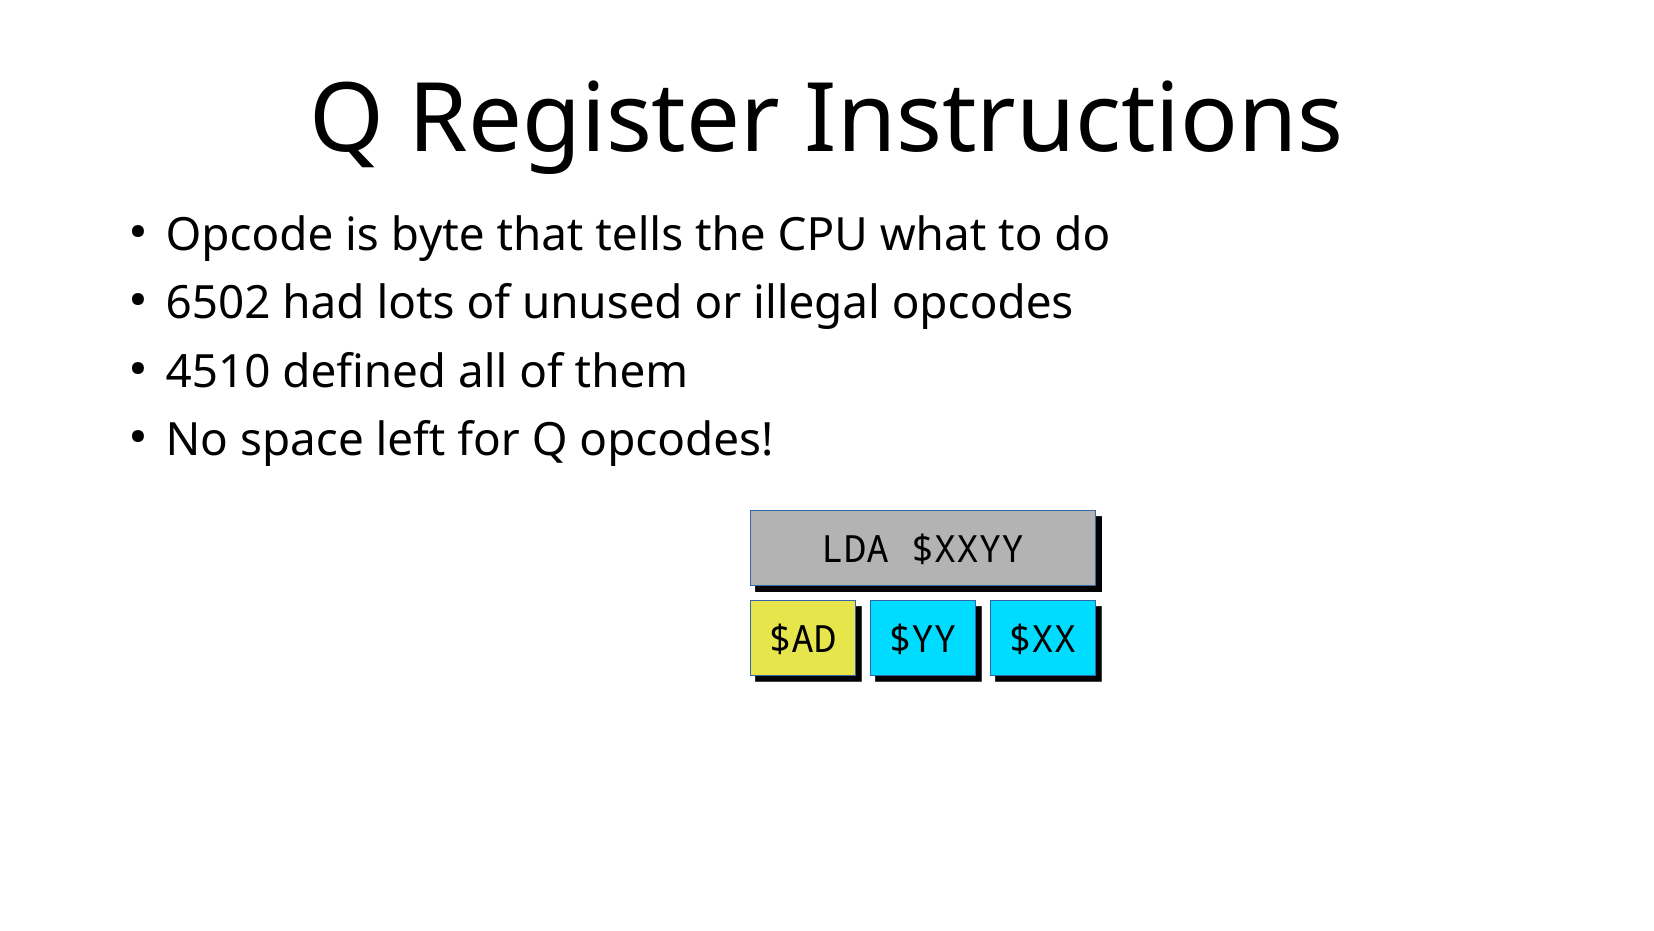

# Q Register Instructions
Opcode is byte that tells the CPU what to do
6502 had lots of unused or illegal opcodes
4510 defined all of them
No space left for Q opcodes!
LDA $XXYY
$AD
$YY
$XX